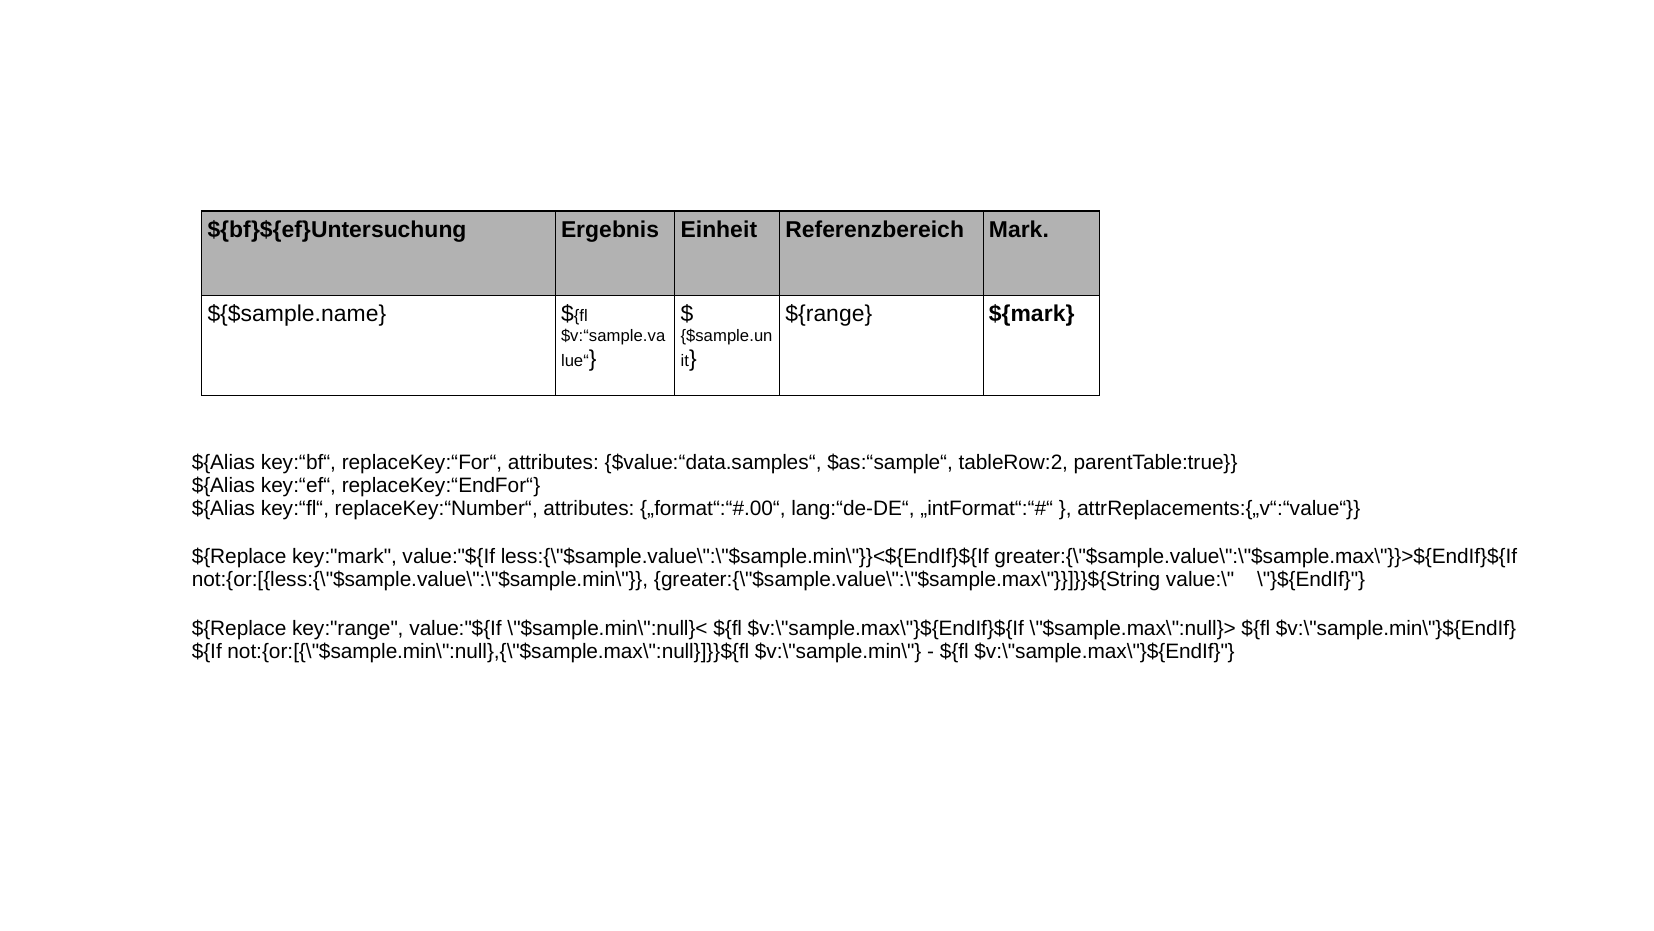

| ${bf}${ef}Untersuchung | Ergebnis | Einheit | Referenzbereich | Mark. |
| --- | --- | --- | --- | --- |
| ${$sample.name} | ${fl $v:“sample.value“} | ${$sample.unit} | ${range} | ${mark} |
${Alias key:“bf“, replaceKey:“For“, attributes: {$value:“data.samples“, $as:“sample“, tableRow:2, parentTable:true}}
${Alias key:“ef“, replaceKey:“EndFor“}
${Alias key:“fl“, replaceKey:“Number“, attributes: {„format“:“#.00“, lang:“de-DE“, „intFormat“:“#“ }, attrReplacements:{„v“:“value“}}
${Replace key:"mark", value:"${If less:{\"$sample.value\":\"$sample.min\"}}<${EndIf}${If greater:{\"$sample.value\":\"$sample.max\"}}>${EndIf}${If not:{or:[{less:{\"$sample.value\":\"$sample.min\"}}, {greater:{\"$sample.value\":\"$sample.max\"}}]}}${String value:\"   \"}${EndIf}"}
${Replace key:"range", value:"${If \"$sample.min\":null}< ${fl $v:\"sample.max\"}${EndIf}${If \"$sample.max\":null}> ${fl $v:\"sample.min\"}${EndIf}${If not:{or:[{\"$sample.min\":null},{\"$sample.max\":null}]}}${fl $v:\"sample.min\"} - ${fl $v:\"sample.max\"}${EndIf}"}